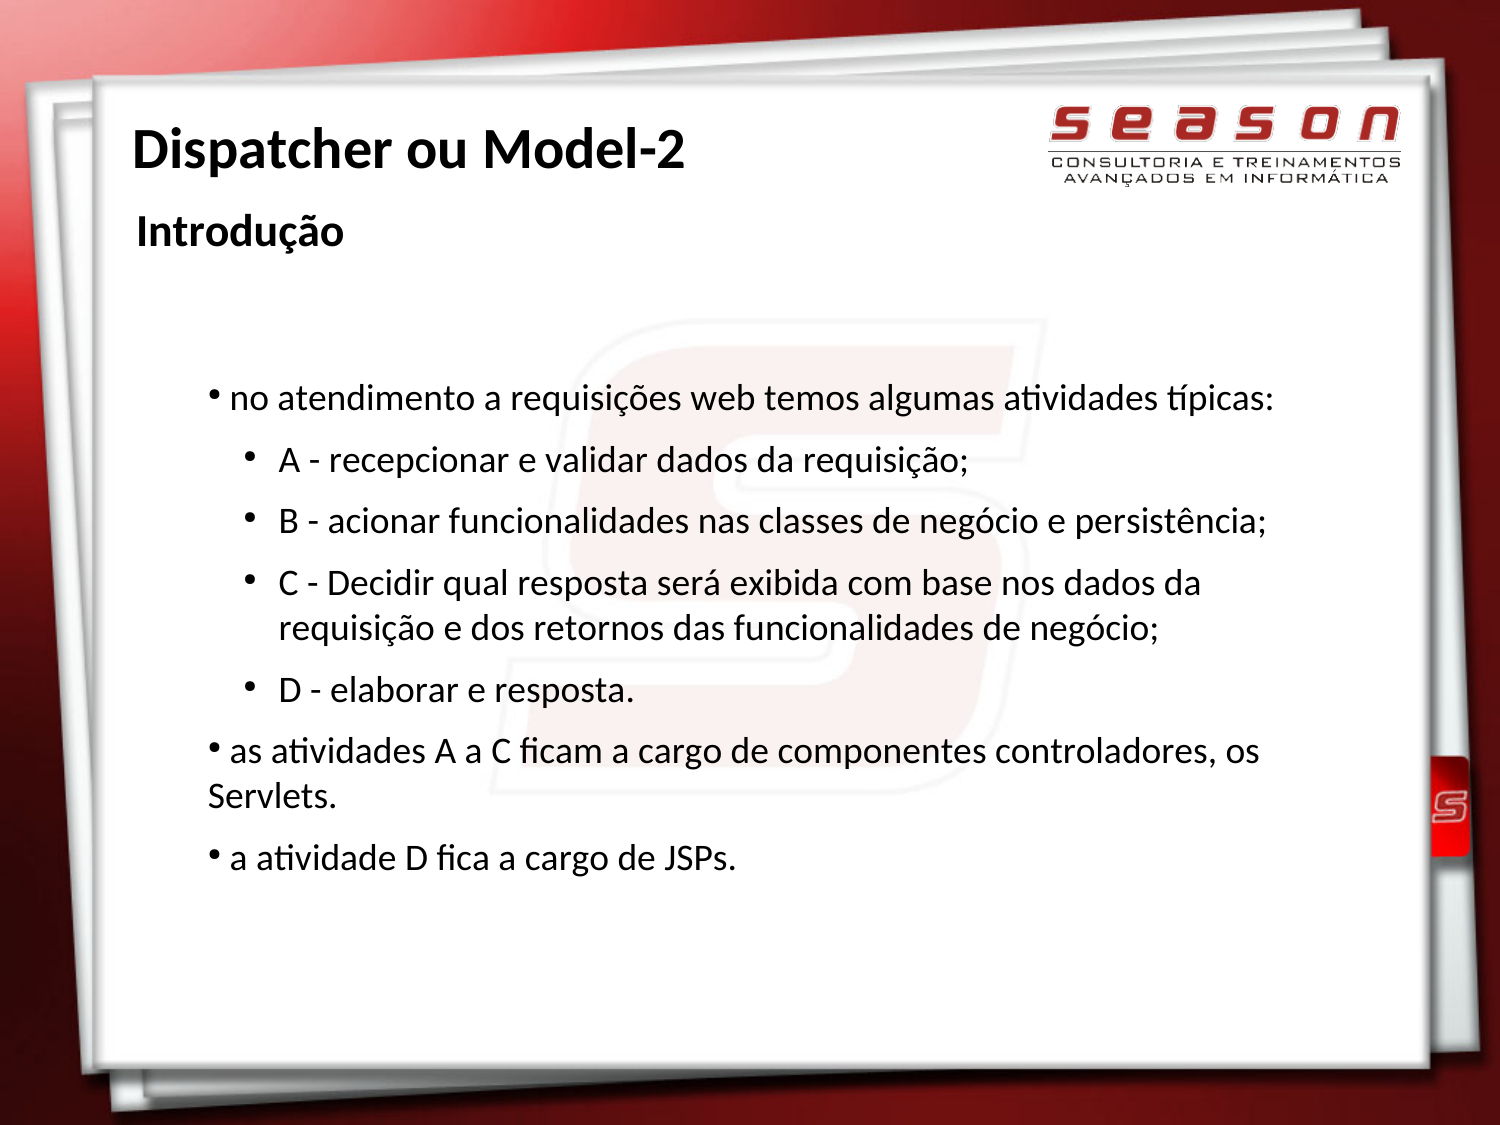

# Dispatcher ou Model-2
Introdução
 no atendimento a requisições web temos algumas atividades típicas:
A - recepcionar e validar dados da requisição;
B - acionar funcionalidades nas classes de negócio e persistência;
C - Decidir qual resposta será exibida com base nos dados da requisição e dos retornos das funcionalidades de negócio;
D - elaborar e resposta.
 as atividades A a C ficam a cargo de componentes controladores, os Servlets.
 a atividade D fica a cargo de JSPs.